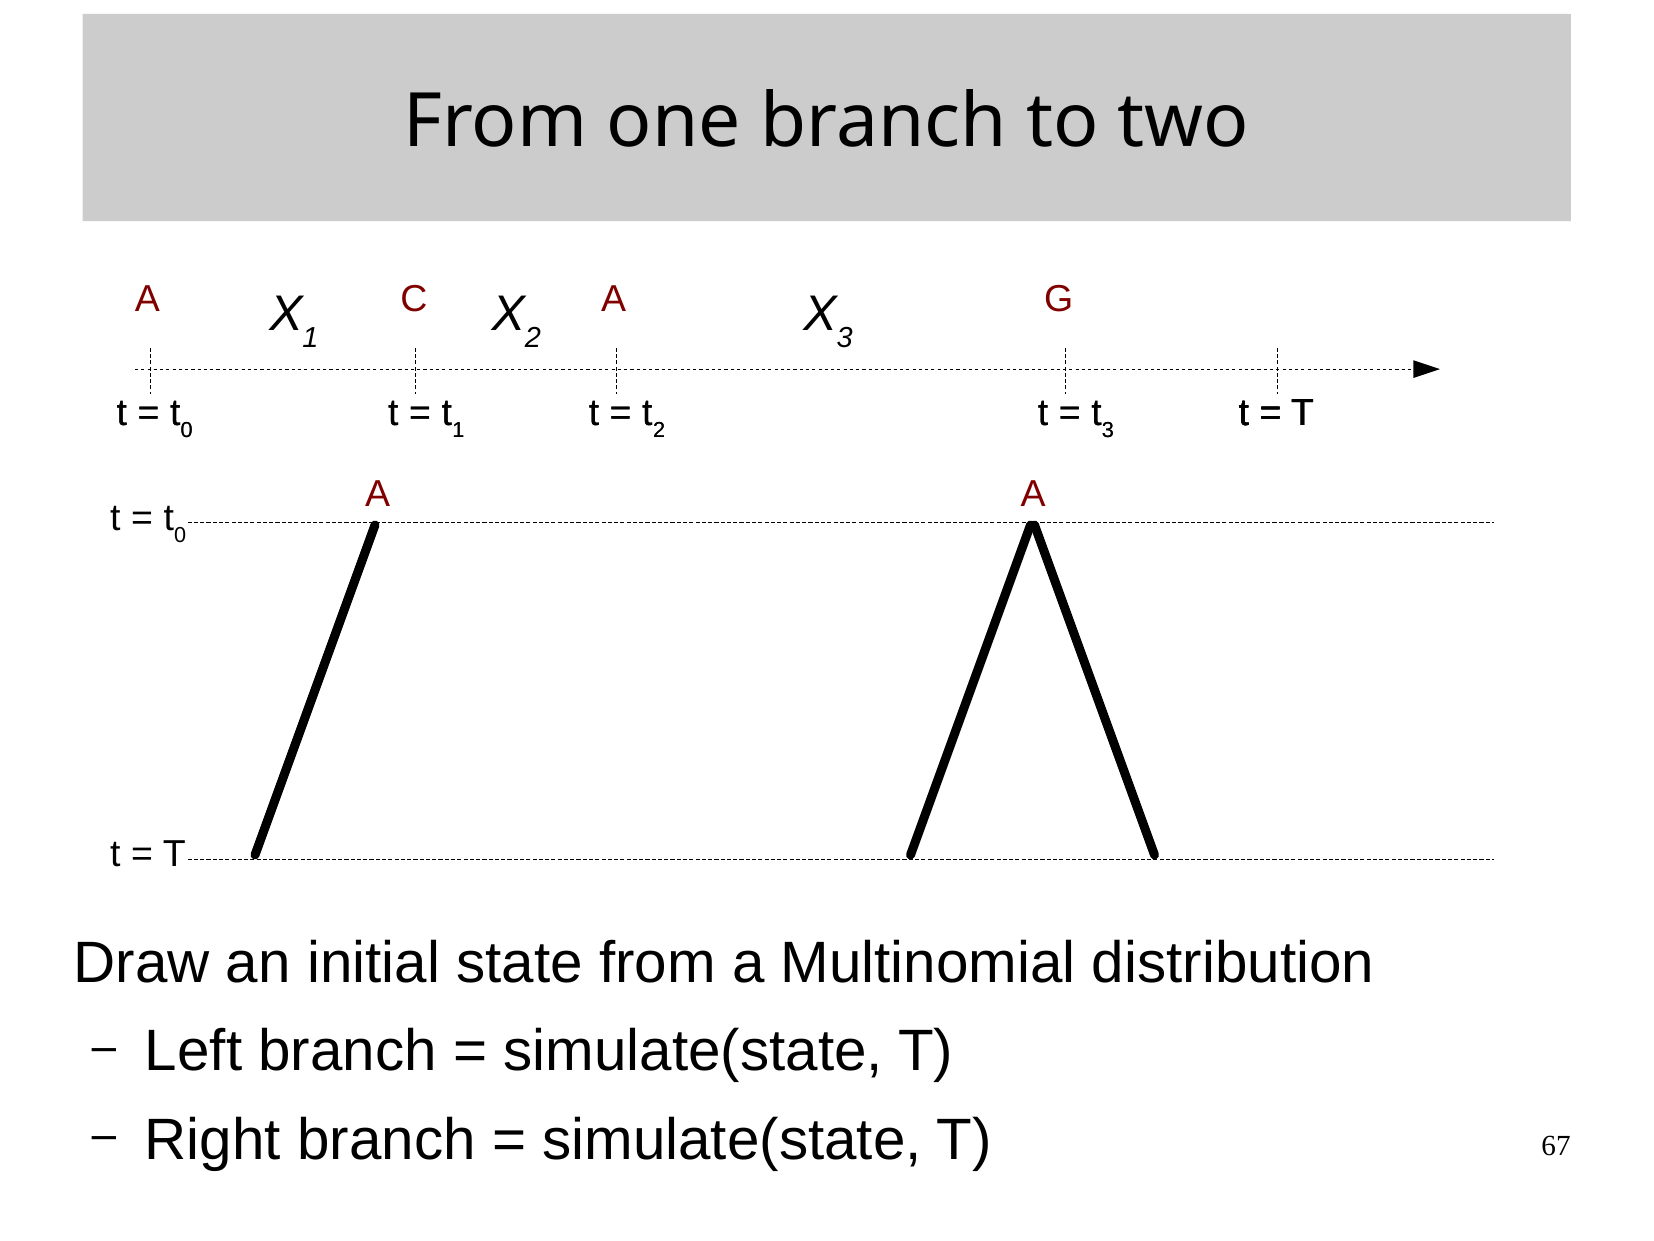

# From one branch to two
A
C
A
G
X1
X2
X3
t = t0
t = t0
t = t1
t = t1
t = t2
t = t2
t = t3
t = t3
t = T
t = T
t = T
t = T
A
A
t = t0
t = T
Draw an initial state from a Multinomial distribution
Left branch = simulate(state, T)
Right branch = simulate(state, T)
67